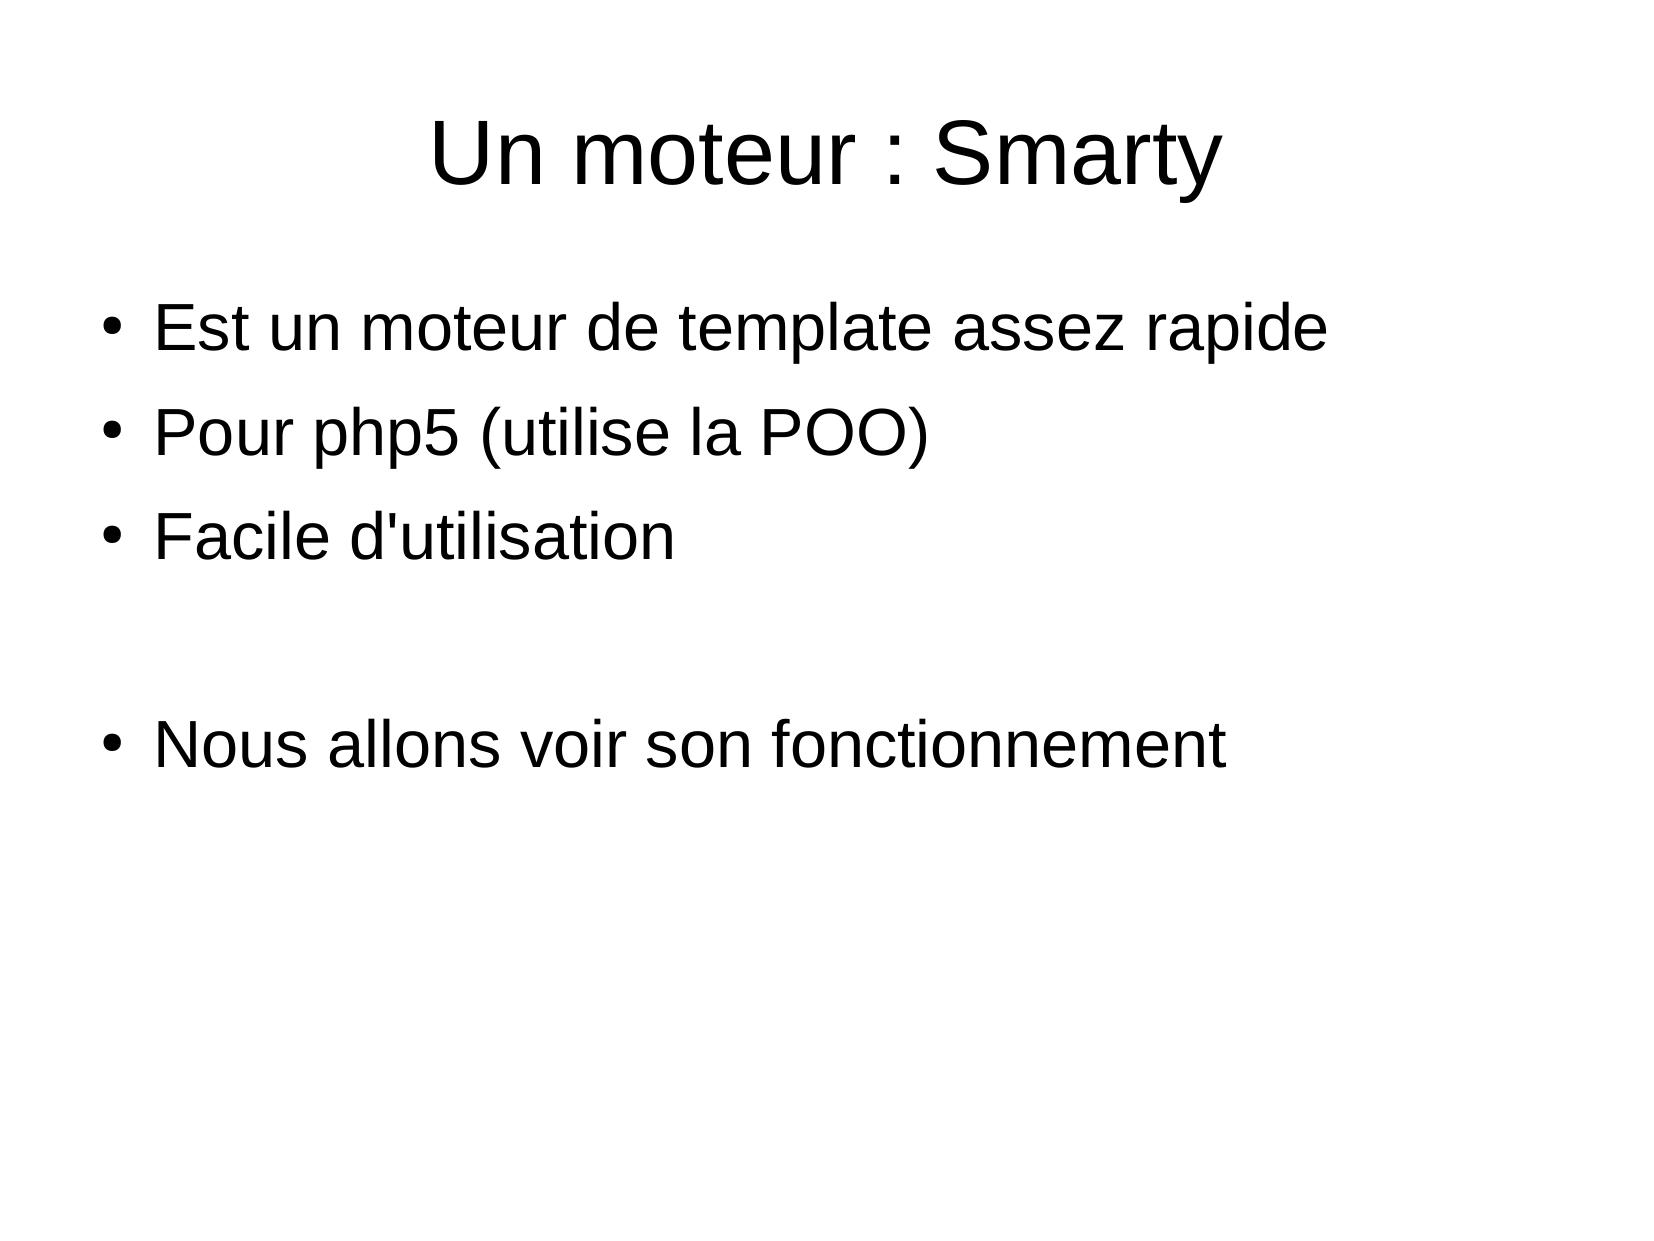

# Un moteur : Smarty
Est un moteur de template assez rapide
Pour php5 (utilise la POO)
Facile d'utilisation
Nous allons voir son fonctionnement